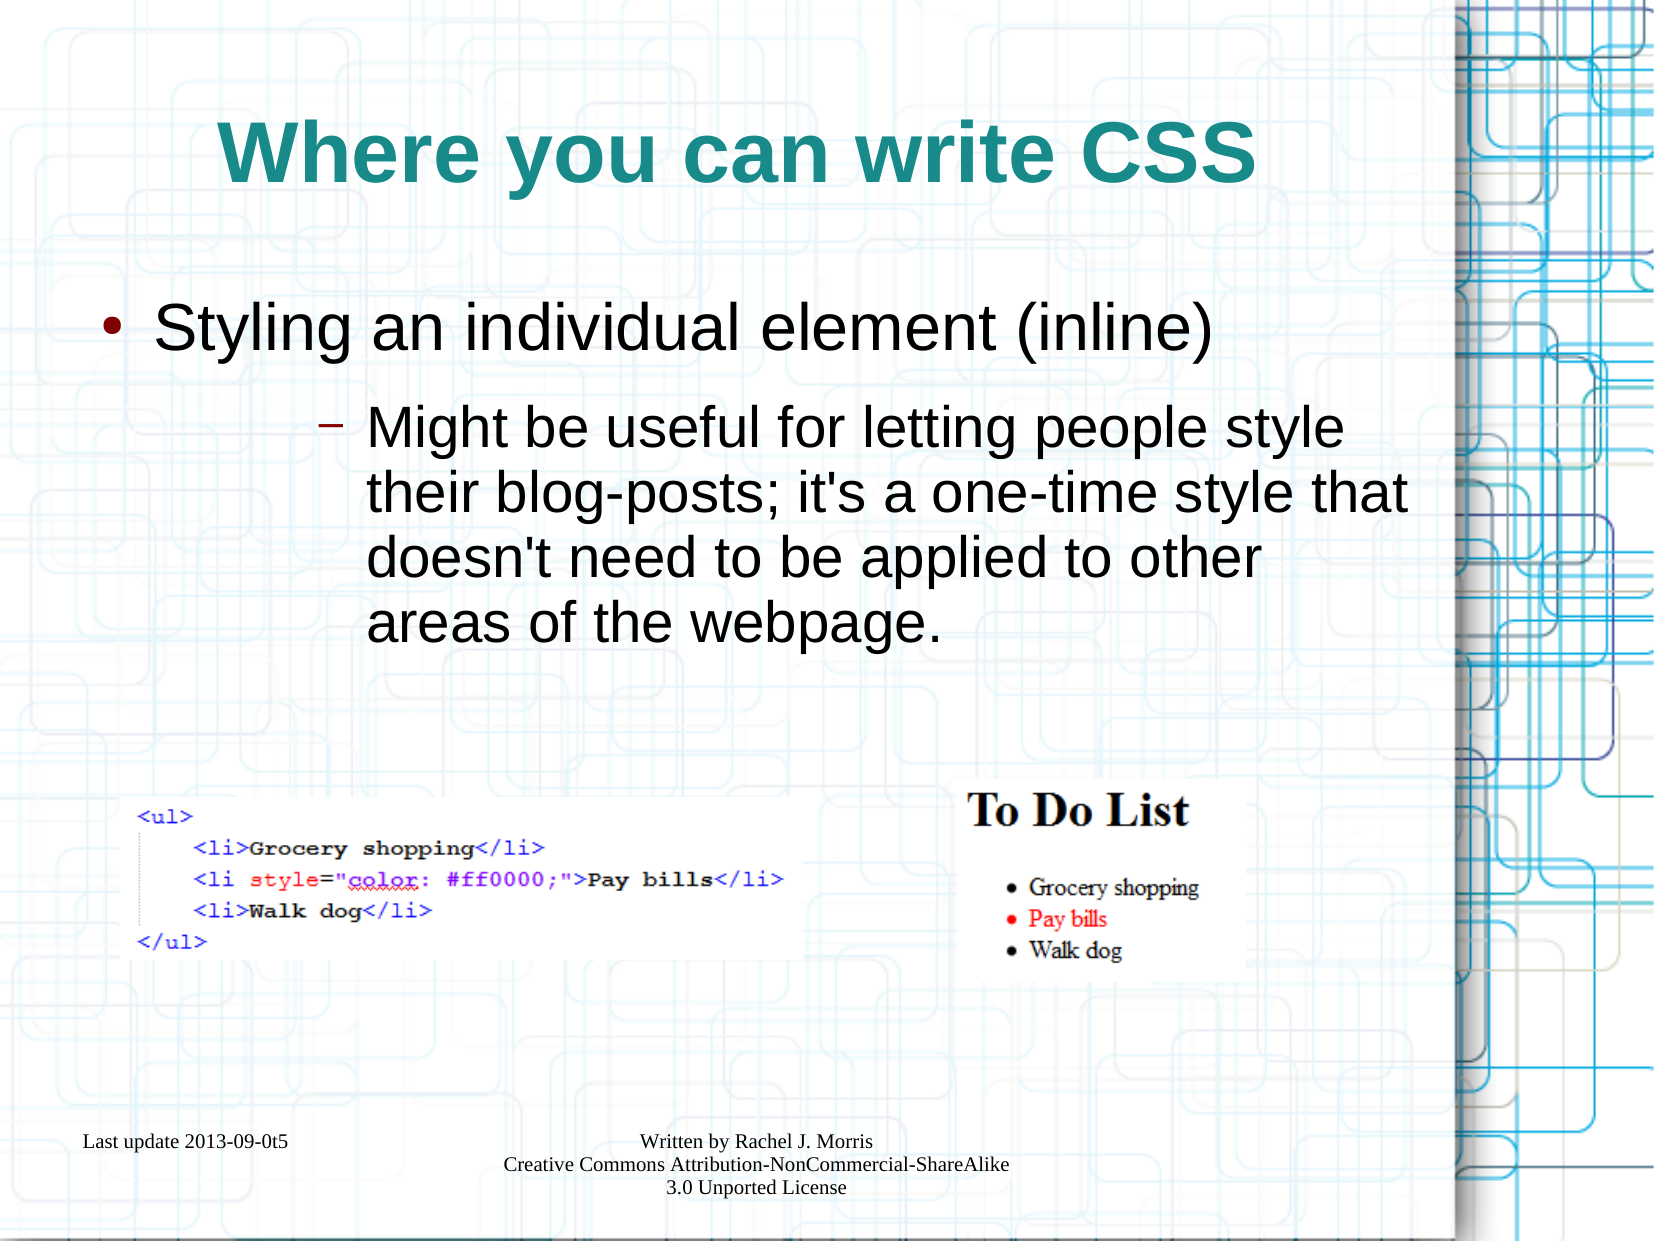

# Where you can write CSS
Styling an individual element (inline)
Might be useful for letting people style their blog-posts; it's a one-time style that doesn't need to be applied to other areas of the webpage.